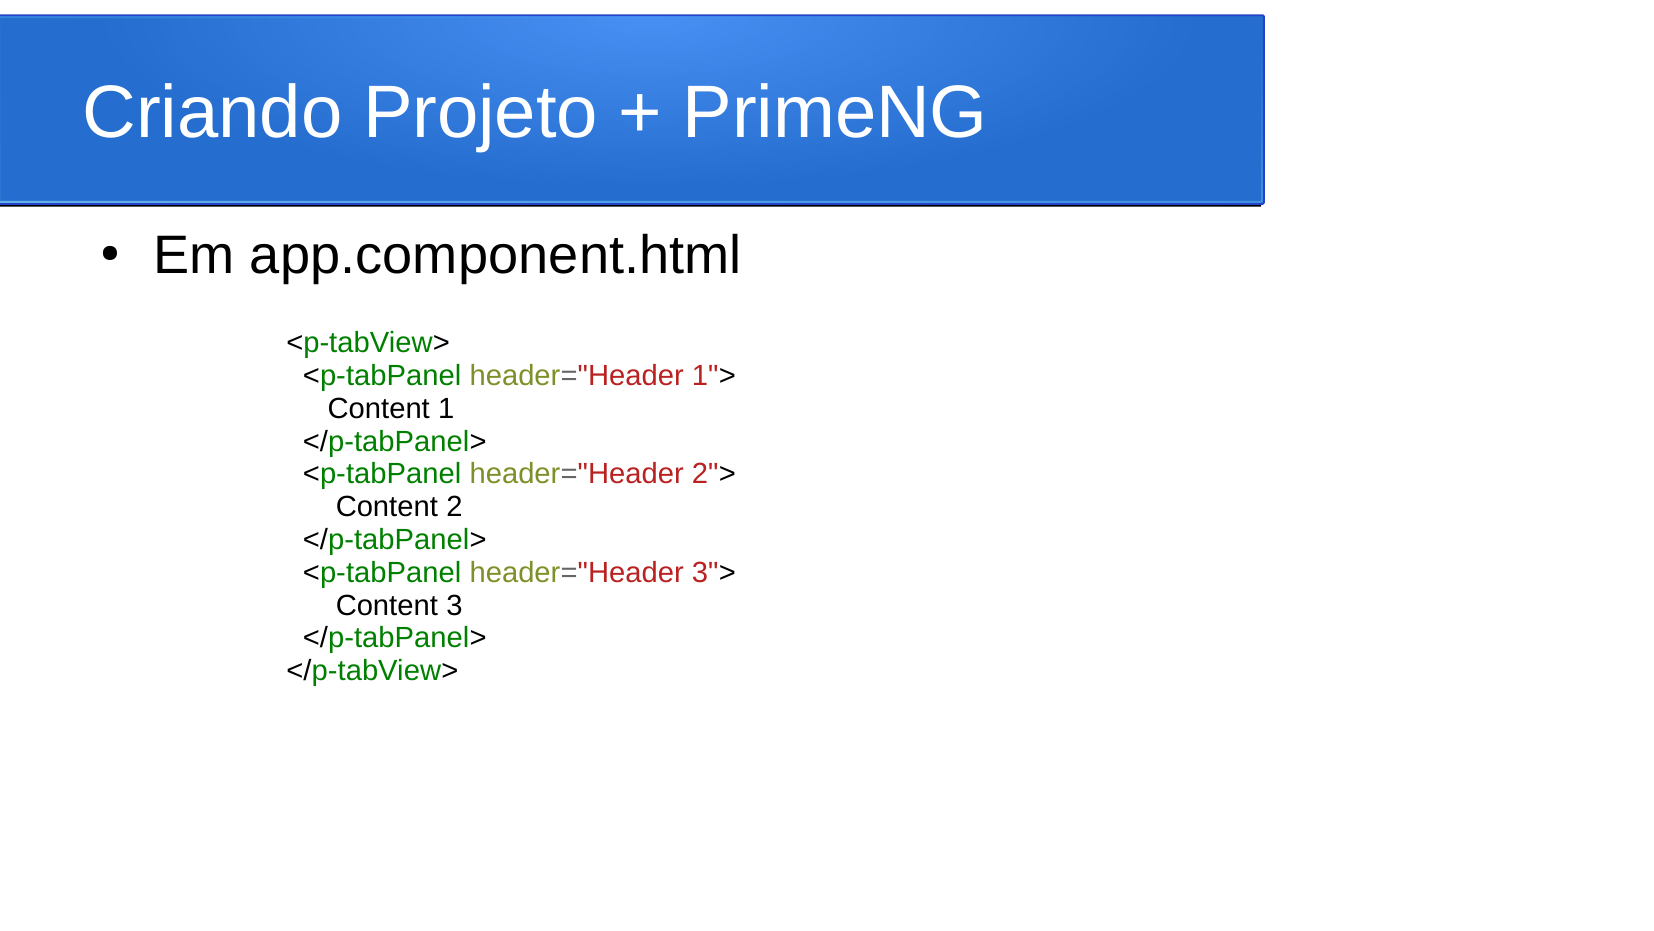

# Criando Projeto + PrimeNG
Em app.component.html
<p-tabView>
 <p-tabPanel header="Header 1">
 Content 1
 </p-tabPanel>
 <p-tabPanel header="Header 2">
 Content 2
 </p-tabPanel>
 <p-tabPanel header="Header 3">
 Content 3
 </p-tabPanel>
</p-tabView>